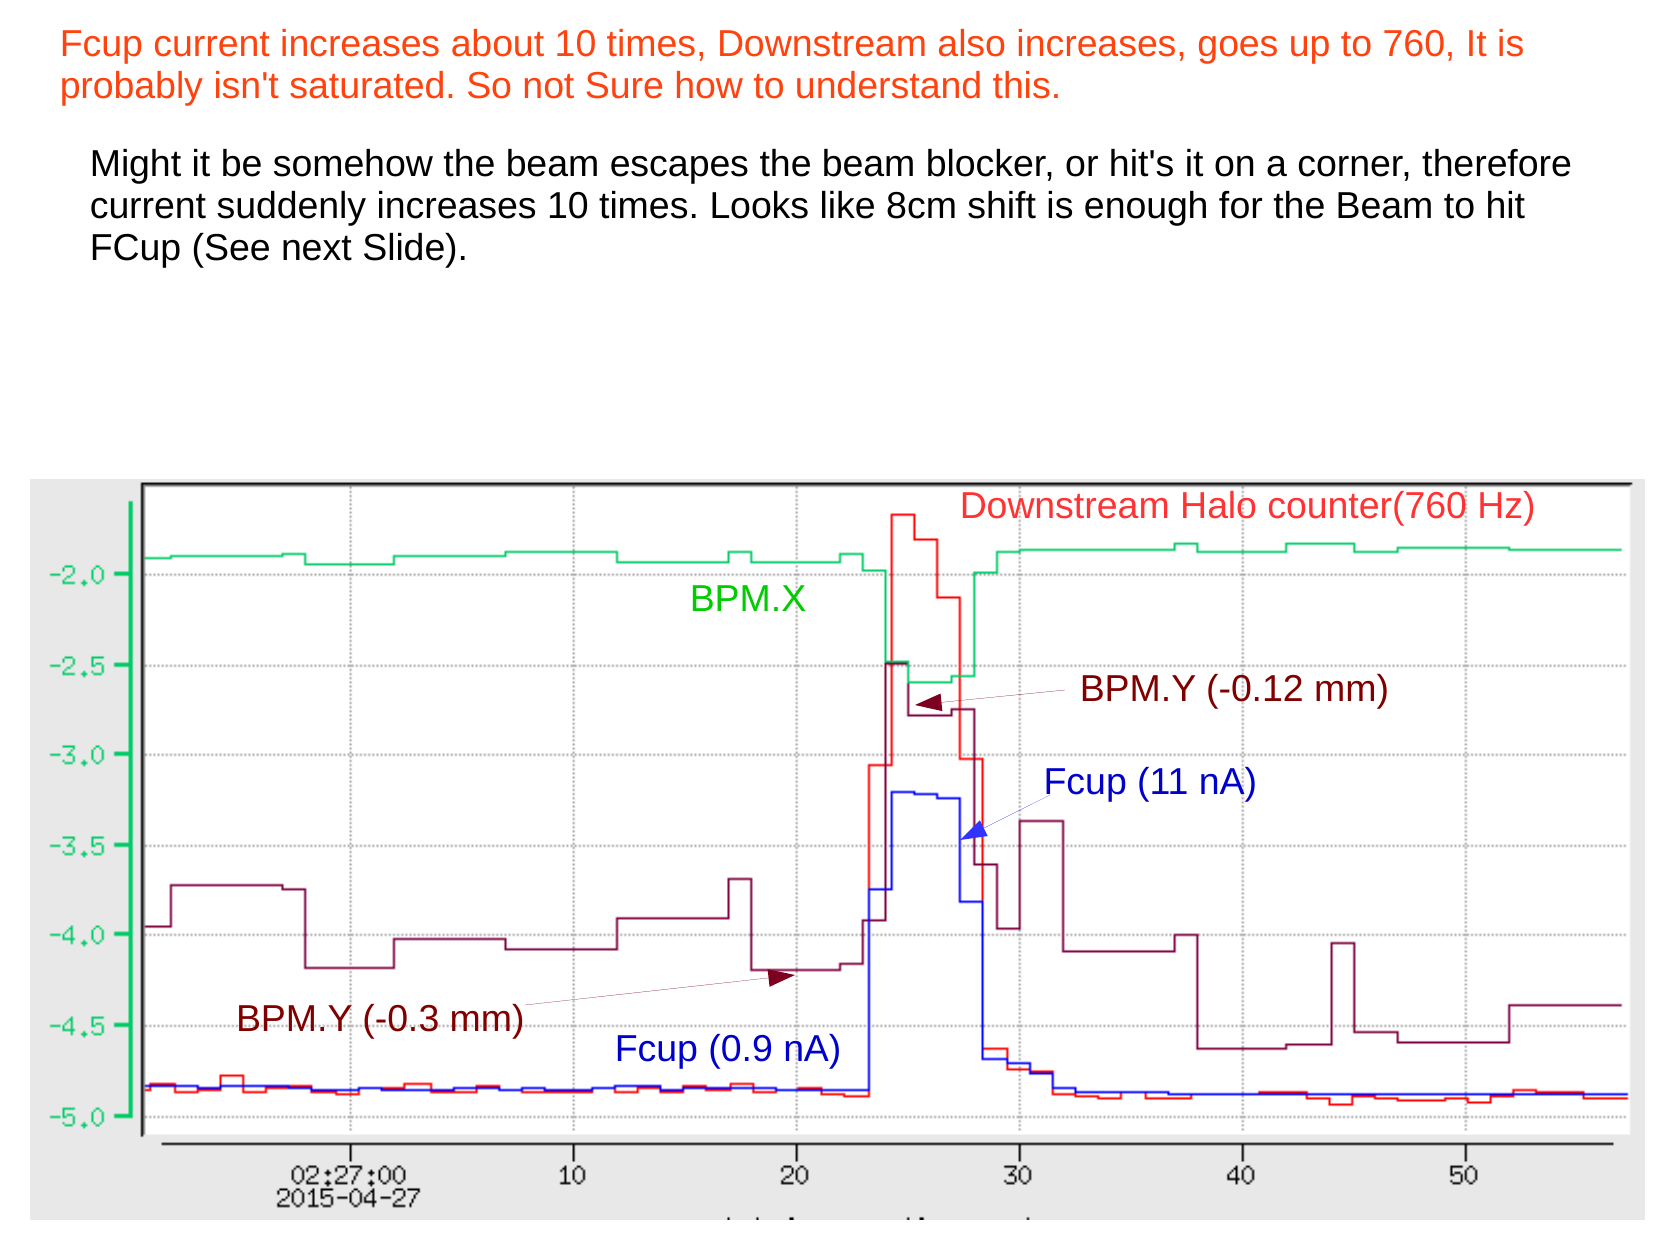

Fcup current increases about 10 times, Downstream also increases, goes up to 760, It is
probably isn't saturated. So not Sure how to understand this.
Might it be somehow the beam escapes the beam blocker, or hit's it on a corner, therefore
current suddenly increases 10 times. Looks like 8cm shift is enough for the Beam to hit
FCup (See next Slide).
Downstream Halo counter(760 Hz)
BPM.X
BPM.Y (-0.12 mm)
Fcup (11 nA)
BPM.Y (-0.3 mm)
Fcup (0.9 nA)